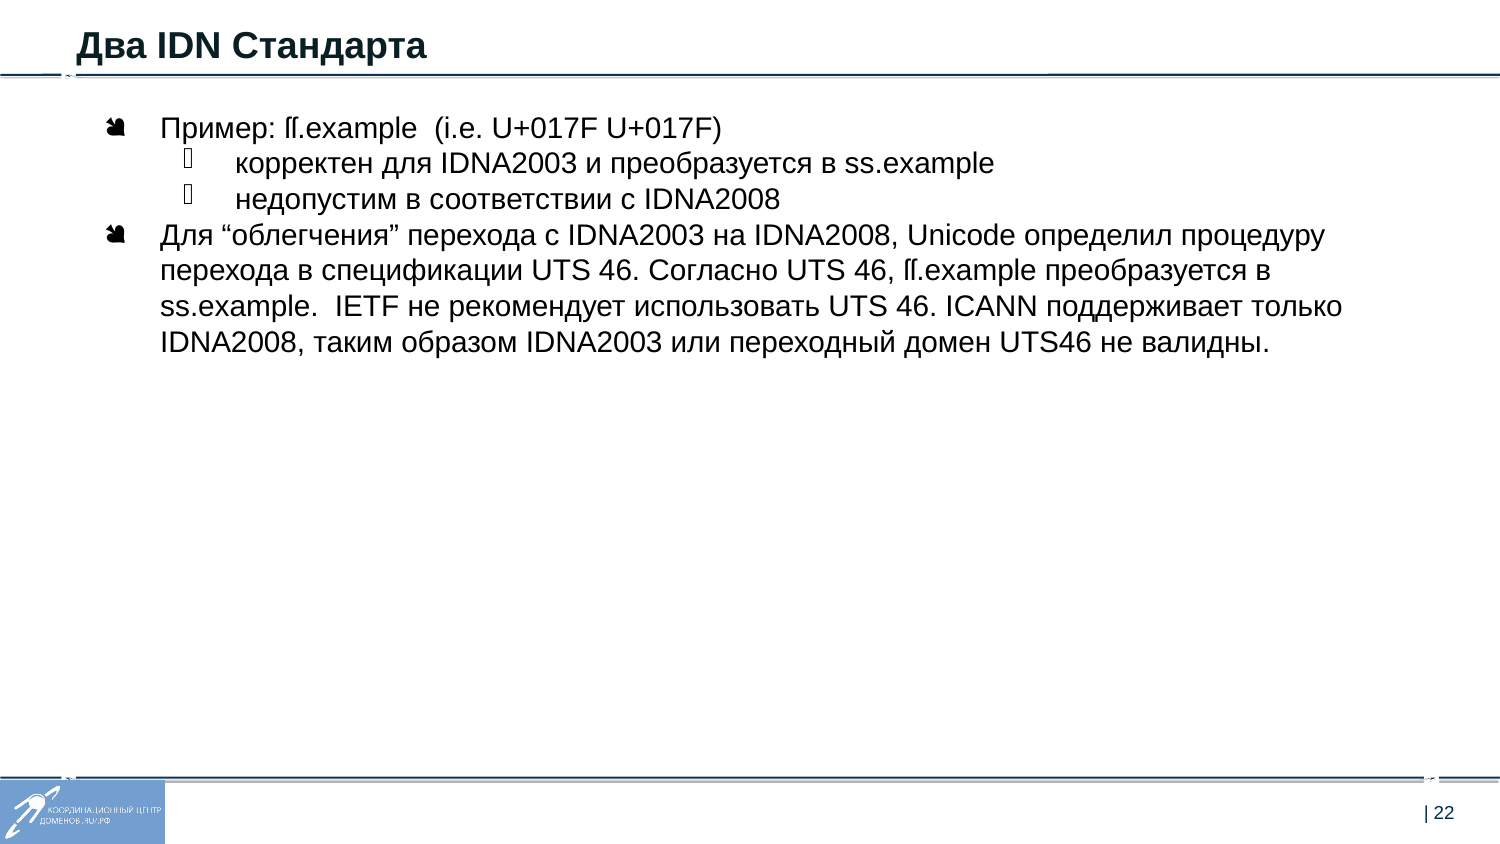

# Два IDN Стандарта
Пример: ſſ.example (i.e. U+017F U+017F)
корректен для IDNA2003 и преобразуется в ss.example
недопустим в соответствии с IDNA2008
Для “облегчения” перехода с IDNA2003 на IDNA2008, Unicode определил процедуру перехода в спецификации UTS 46. Согласно UTS 46, ſſ.example преобразуется в ss.example. IETF не рекомендует использовать UTS 46. ICANN поддерживает только IDNA2008, таким образом IDNA2003 или переходный домен UTS46 не валидны.